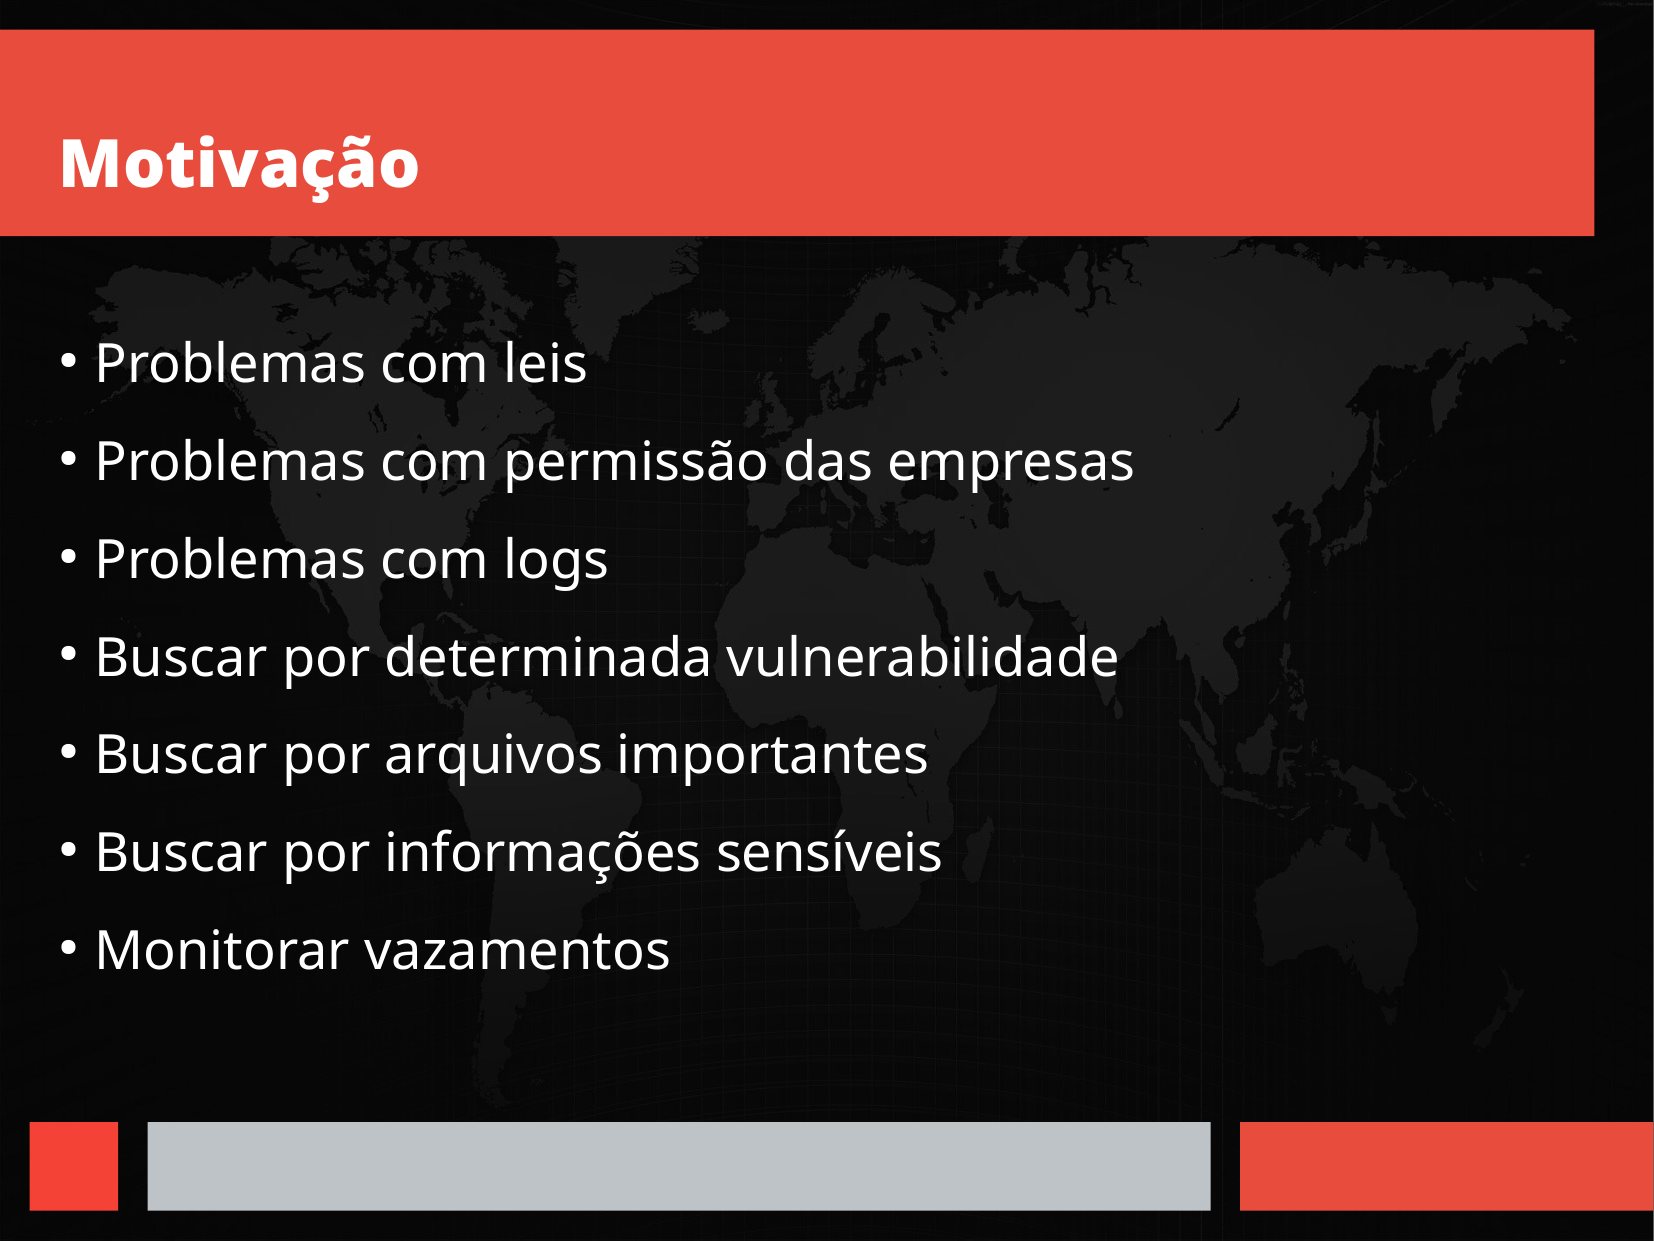

# Motivação
Problemas com leis
Problemas com permissão das empresas
Problemas com logs
Buscar por determinada vulnerabilidade
Buscar por arquivos importantes
Buscar por informações sensíveis
Monitorar vazamentos